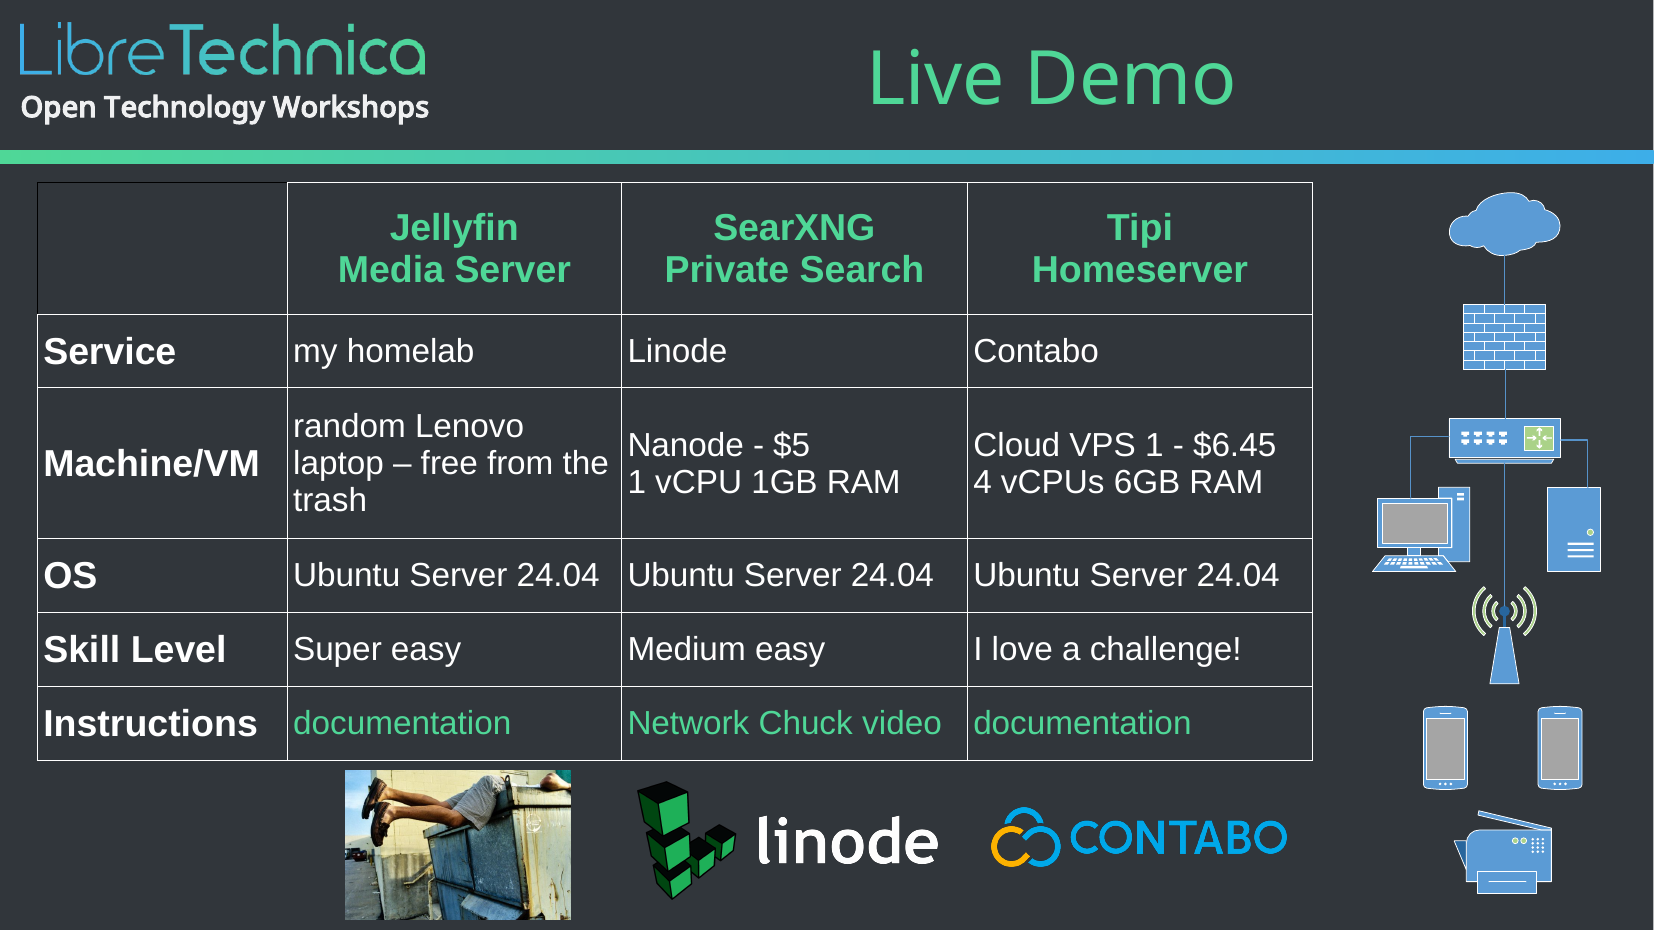

Live Demo
# Open Technology Workshops
| | Jellyfin Media Server | SearXNG Private Search | Tipi Homeserver |
| --- | --- | --- | --- |
| Service | my homelab | Linode | Contabo |
| Machine/VM | random Lenovo laptop – free from the trash | Nanode - $5 1 vCPU 1GB RAM | Cloud VPS 1 - $6.45 4 vCPUs 6GB RAM |
| OS | Ubuntu Server 24.04 | Ubuntu Server 24.04 | Ubuntu Server 24.04 |
| Skill Level | Super easy | Medium easy | I love a challenge! |
| Instructions | documentation | Network Chuck video | documentation |